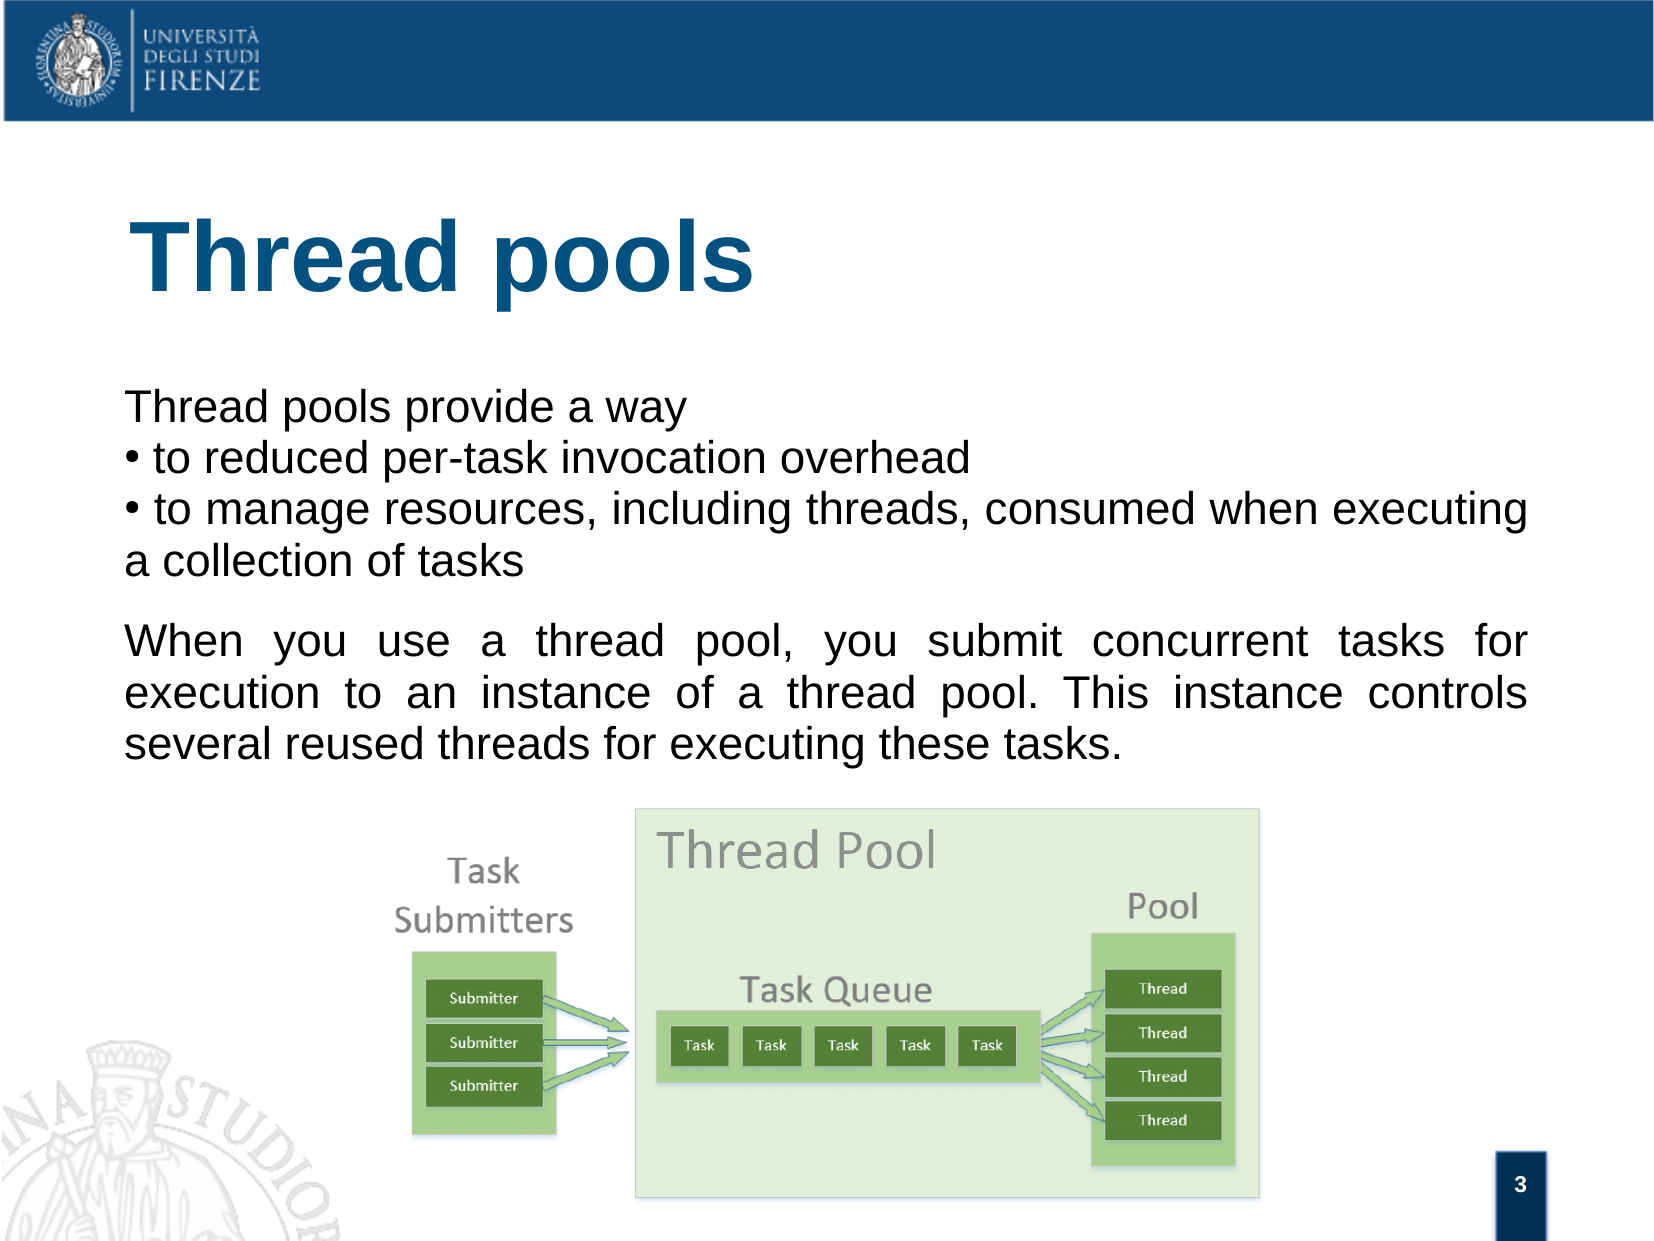

Thread pools
Thread pools provide a way
 to reduced per-task invocation overhead
 to manage resources, including threads, consumed when executing a collection of tasks
When you use a thread pool, you submit concurrent tasks for execution to an instance of a thread pool. This instance controls several reused threads for executing these tasks.
3